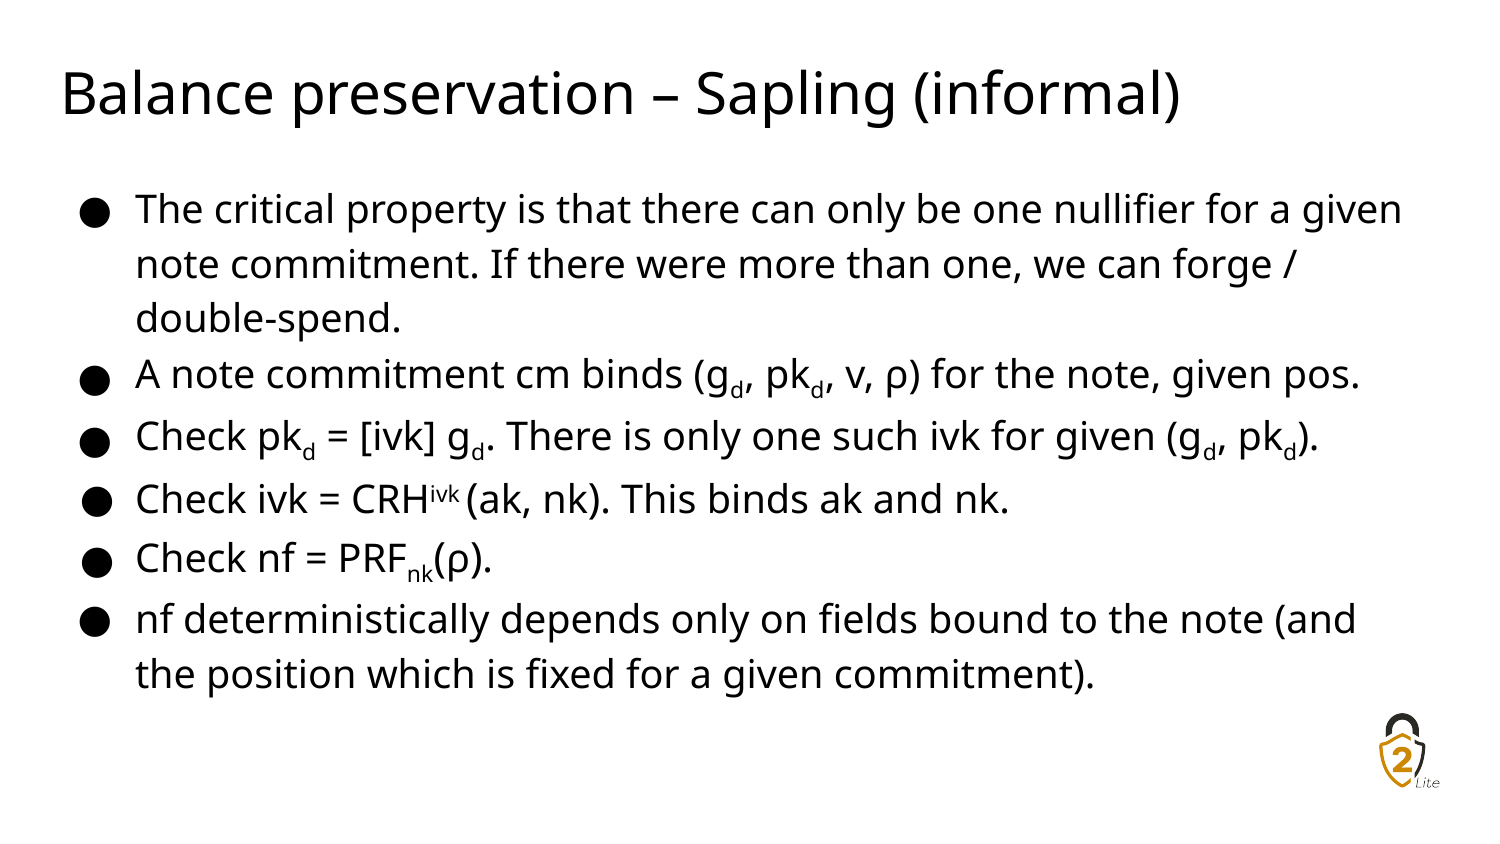

# Balance preservation – Sapling (informal)
The critical property is that there can only be one nullifier for a given note commitment. If there were more than one, we can forge / double-spend.
A note commitment cm binds (gd, pkd, v, ρ) for the note, given pos.
Check pkd = [ivk] gd. There is only one such ivk for given (gd, pkd).
Check ivk = CRHivk (ak, nk). This binds ak and nk.
Check nf = PRFnk(ρ).
nf deterministically depends only on fields bound to the note (and the position which is fixed for a given commitment).